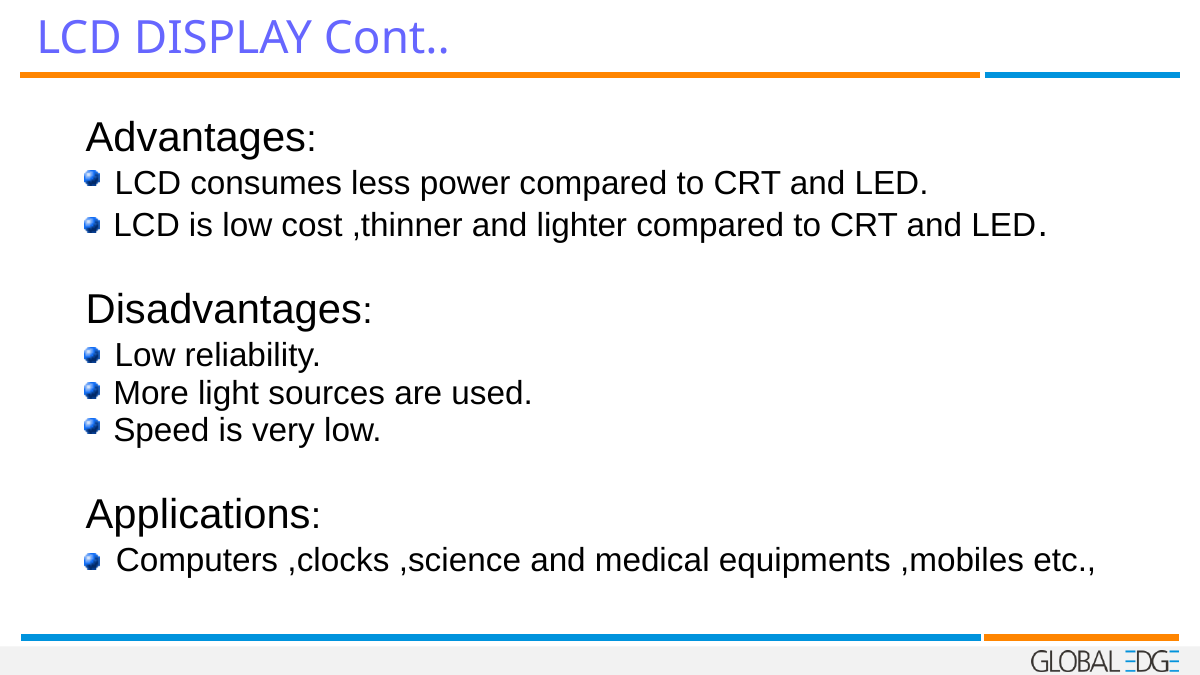

# LCD DISPLAY Cont..
Advantages:
 LCD consumes less power compared to CRT and LED.
 LCD is low cost ,thinner and lighter compared to CRT and LED.
Disadvantages:
 Low reliability.
 More light sources are used.
 Speed is very low.
Applications:
 Computers ,clocks ,science and medical equipments ,mobiles etc.,